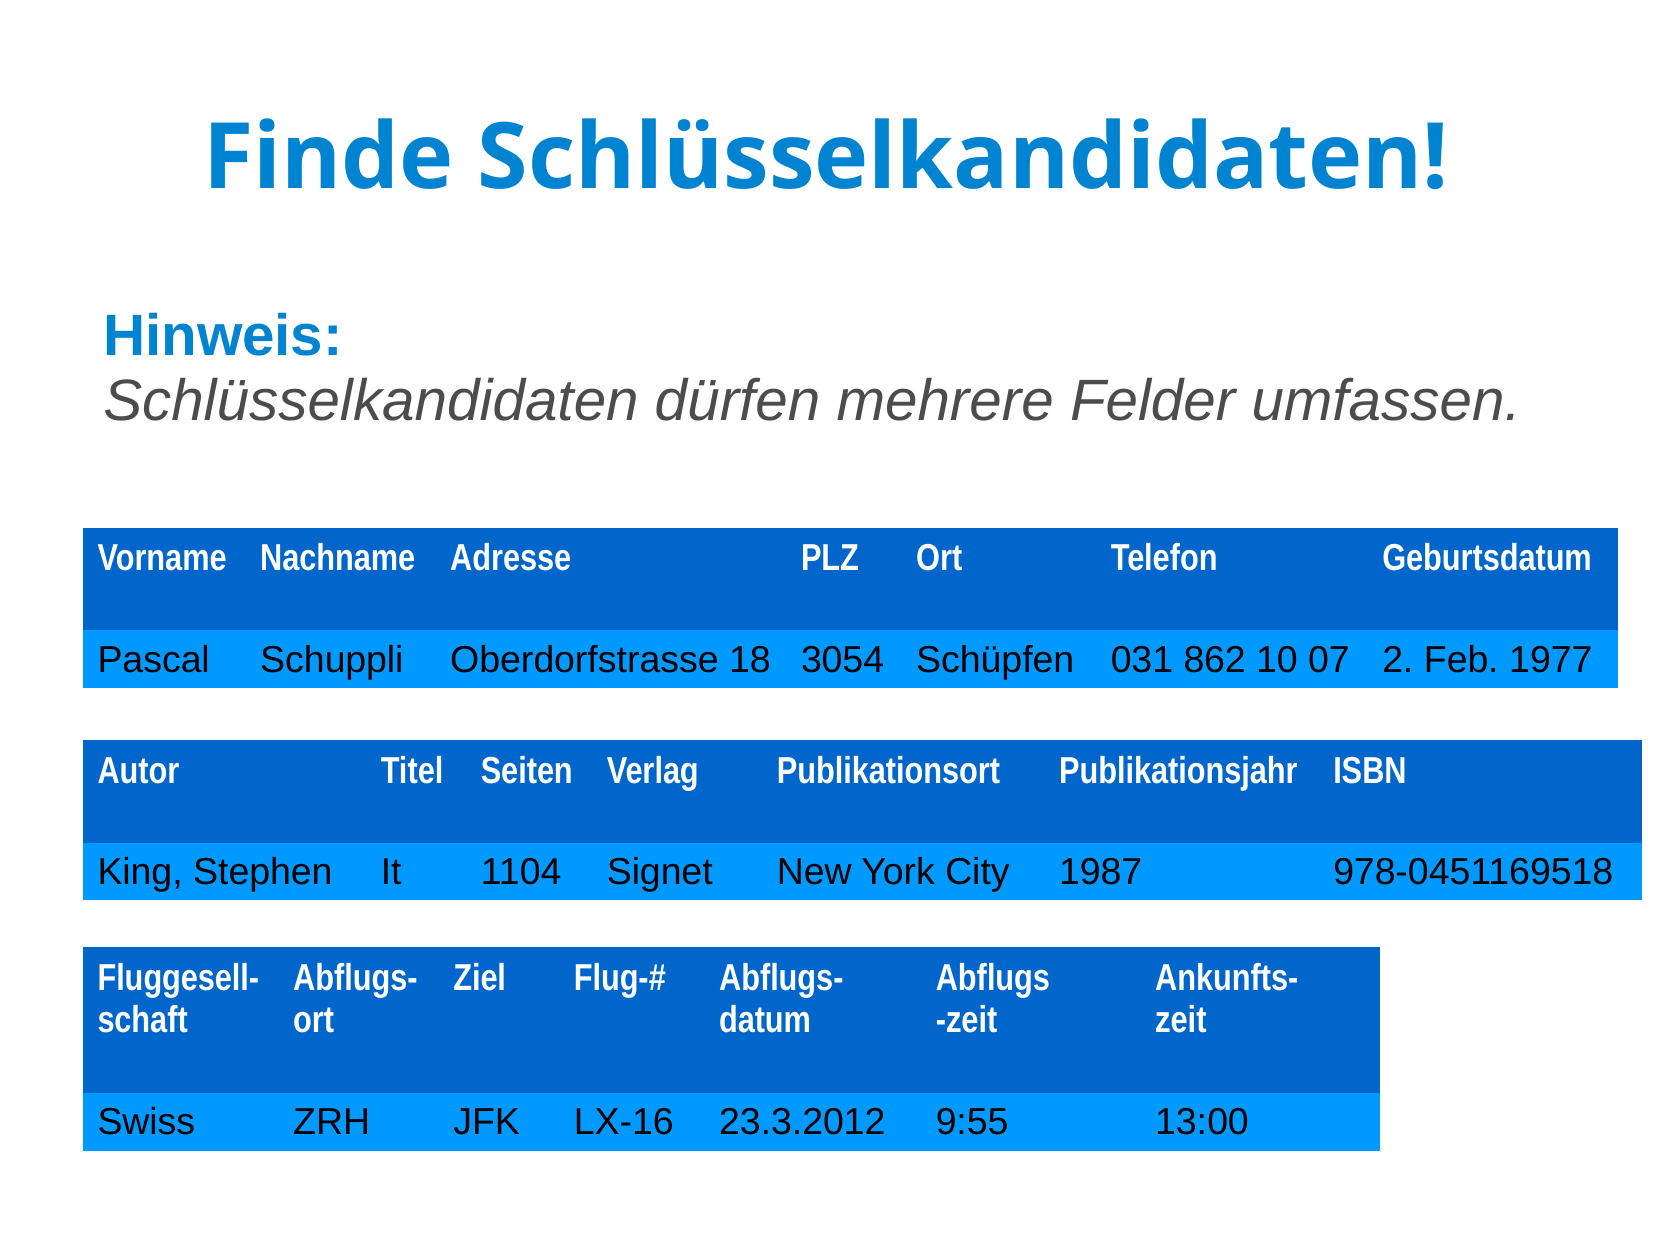

# Finde Schlüsselkandidaten!
Hinweis:
Schlüsselkandidaten dürfen mehrere Felder umfassen.
| Vorname | Nachname | Adresse | PLZ | Ort | Telefon | Geburtsdatum |
| --- | --- | --- | --- | --- | --- | --- |
| Pascal | Schuppli | Oberdorfstrasse 18 | 3054 | Schüpfen | 031 862 10 07 | 2. Feb. 1977 |
| Autor | Titel | Seiten | Verlag | Publikationsort | Publikationsjahr | ISBN |
| --- | --- | --- | --- | --- | --- | --- |
| King, Stephen | It | 1104 | Signet | New York City | 1987 | 978-0451169518 |
| Fluggesell- schaft | Abflugs-ort | Ziel | Flug-# | Abflugs- datum | Abflugs -zeit | Ankunfts- zeit |
| --- | --- | --- | --- | --- | --- | --- |
| Swiss | ZRH | JFK | LX-16 | 23.3.2012 | 9:55 | 13:00 |